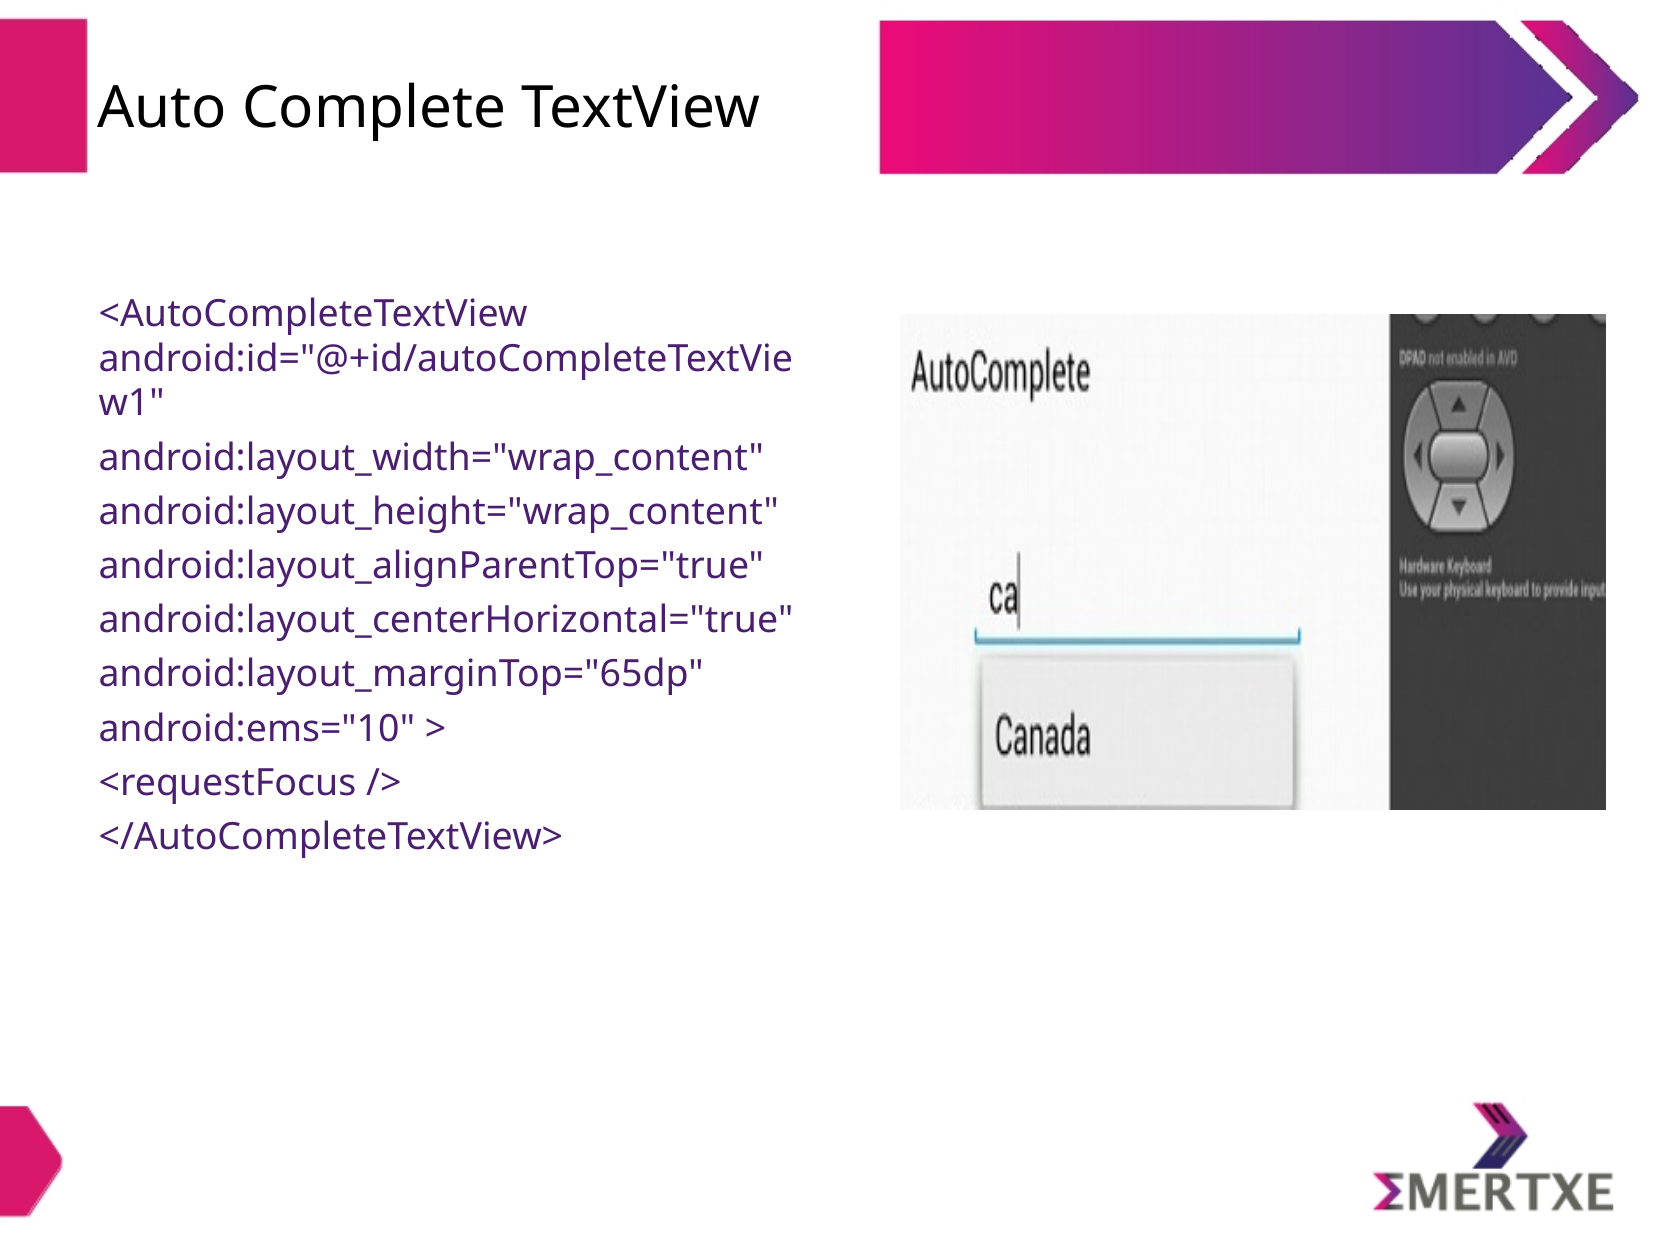

# Auto Complete TextView
<AutoCompleteTextView android:id="@+id/autoCompleteTextView1"
android:layout_width="wrap_content"
android:layout_height="wrap_content"
android:layout_alignParentTop="true"
android:layout_centerHorizontal="true"
android:layout_marginTop="65dp"
android:ems="10" >
<requestFocus />
</AutoCompleteTextView>